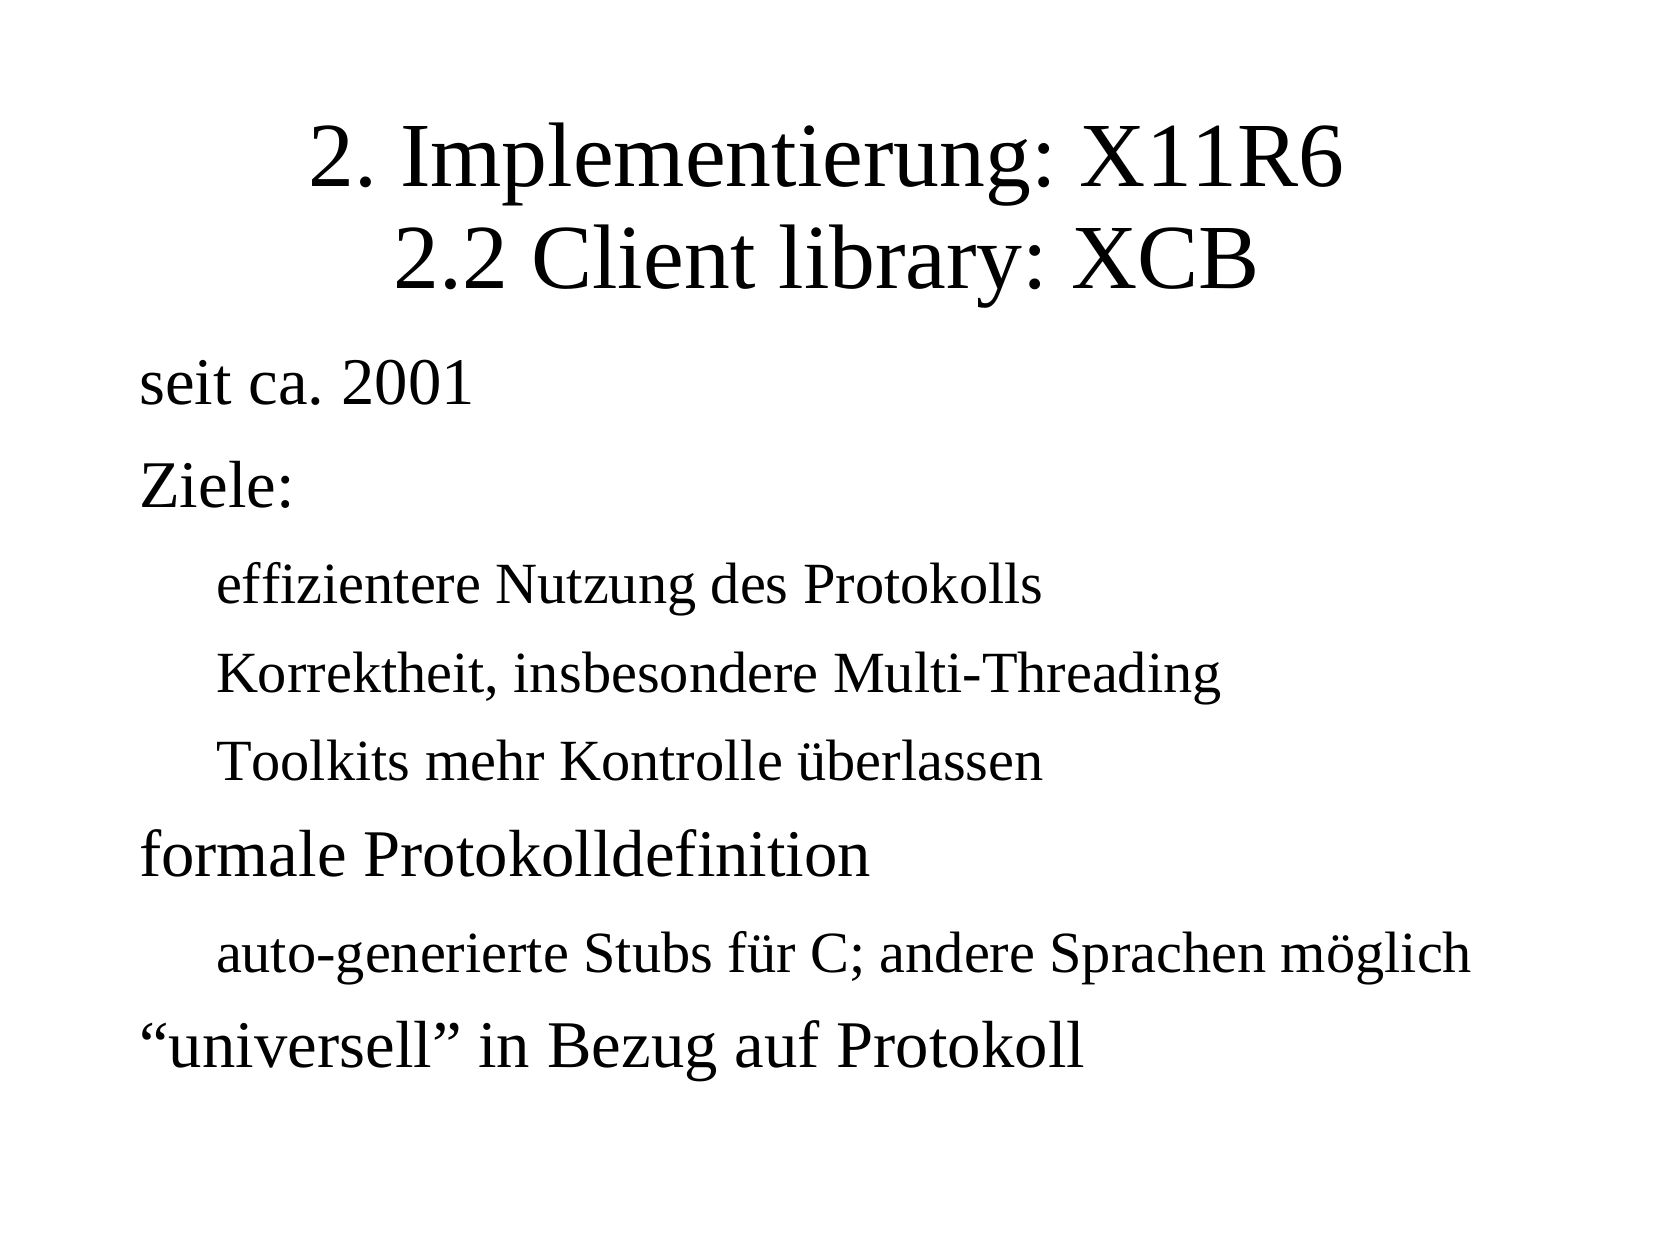

# 2. Implementierung: X11R6 2.2 Client library: XCB
seit ca. 2001
Ziele:
effizientere Nutzung des Protokolls
Korrektheit, insbesondere Multi-Threading
Toolkits mehr Kontrolle überlassen
formale Protokolldefinition
auto-generierte Stubs für C; andere Sprachen möglich
“universell” in Bezug auf Protokoll